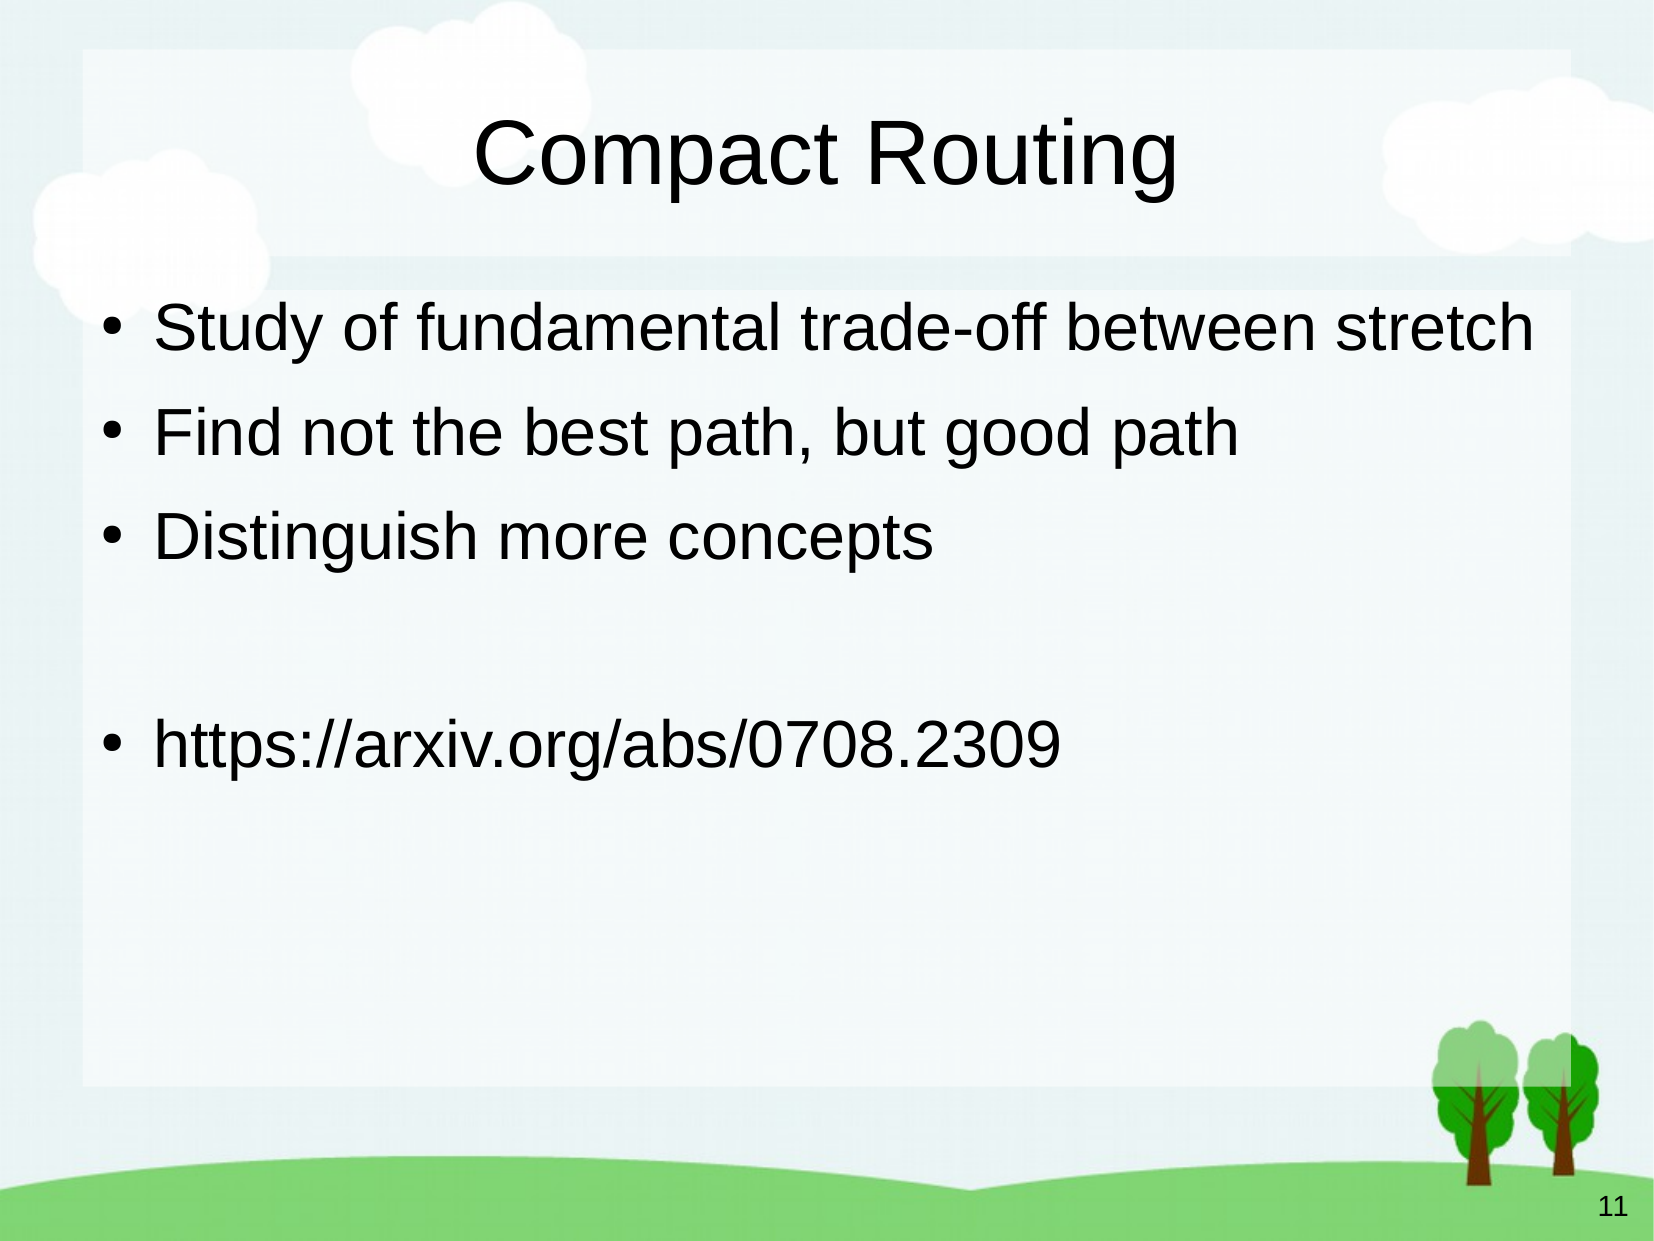

# Compact Routing
Study of fundamental trade-off between stretch
Find not the best path, but good path
Distinguish more concepts
https://arxiv.org/abs/0708.2309
11